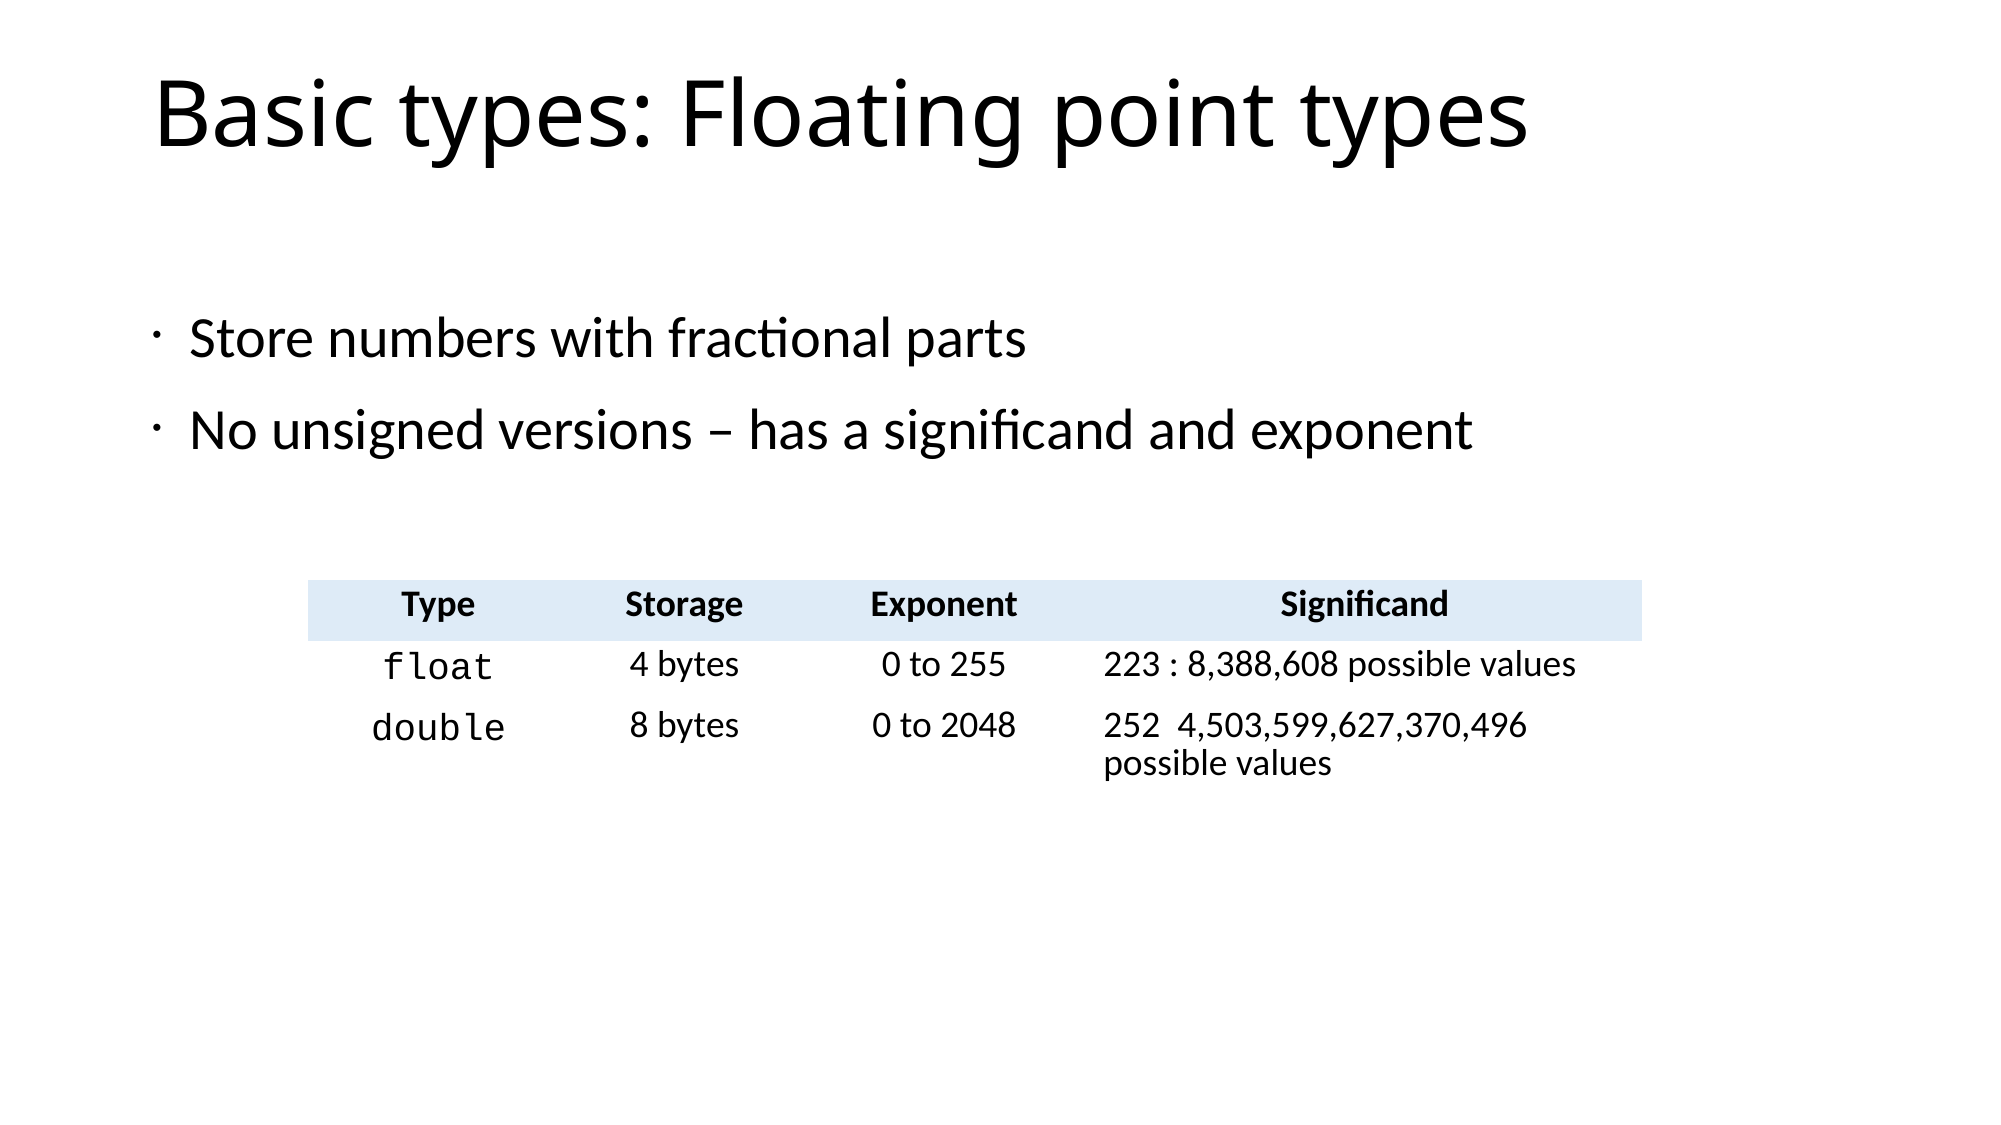

# Basic types: Floating point types
Store numbers with fractional parts
No unsigned versions – has a significand and exponent
| Type | Storage | Exponent | Significand |
| --- | --- | --- | --- |
| float | 4 bytes | 0 to 255 | 223 : 8,388,608 possible values |
| double | 8 bytes | 0 to 2048 | 252 4,503,599,627,370,496 possible values |